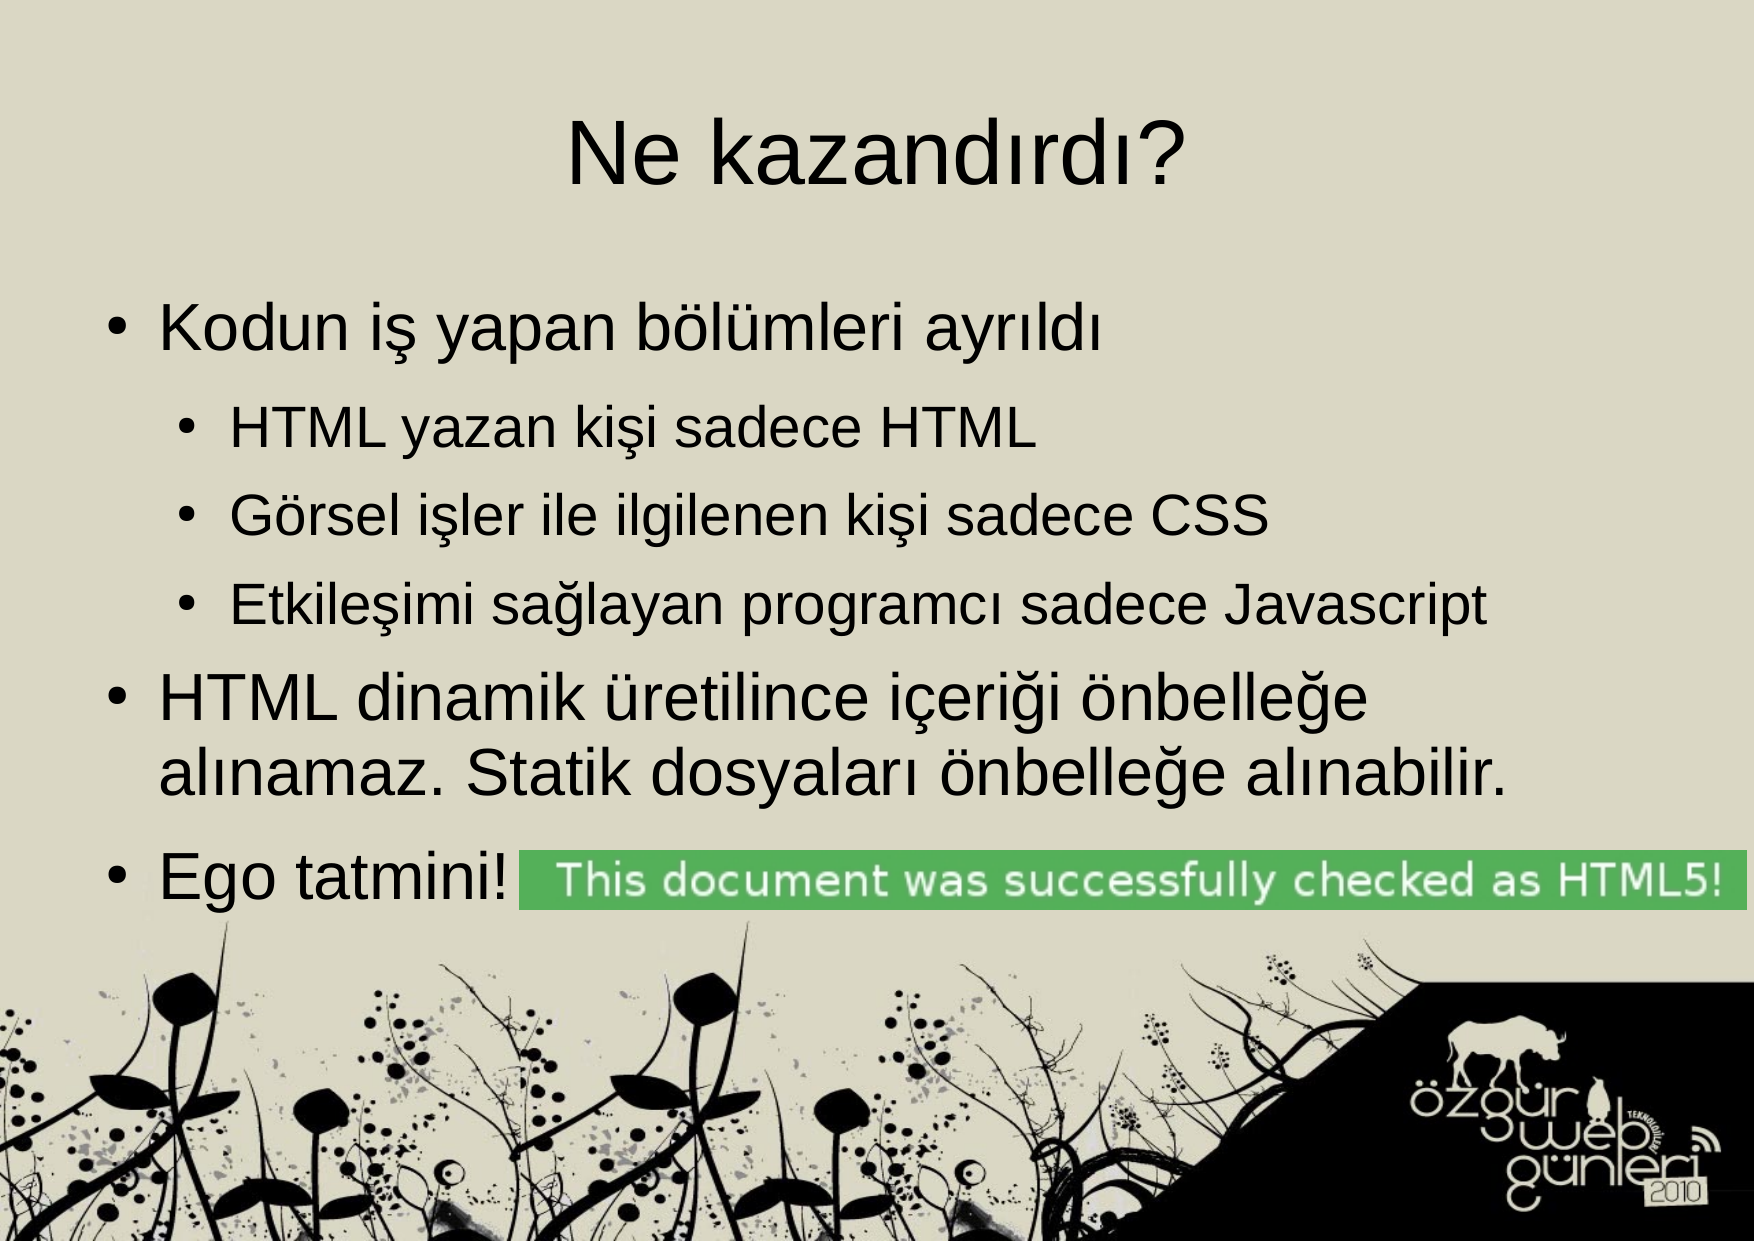

# Ne kazandırdı?
Kodun iş yapan bölümleri ayrıldı
HTML yazan kişi sadece HTML
Görsel işler ile ilgilenen kişi sadece CSS
Etkileşimi sağlayan programcı sadece Javascript
HTML dinamik üretilince içeriği önbelleğe alınamaz. Statik dosyaları önbelleğe alınabilir.
Ego tatmini!